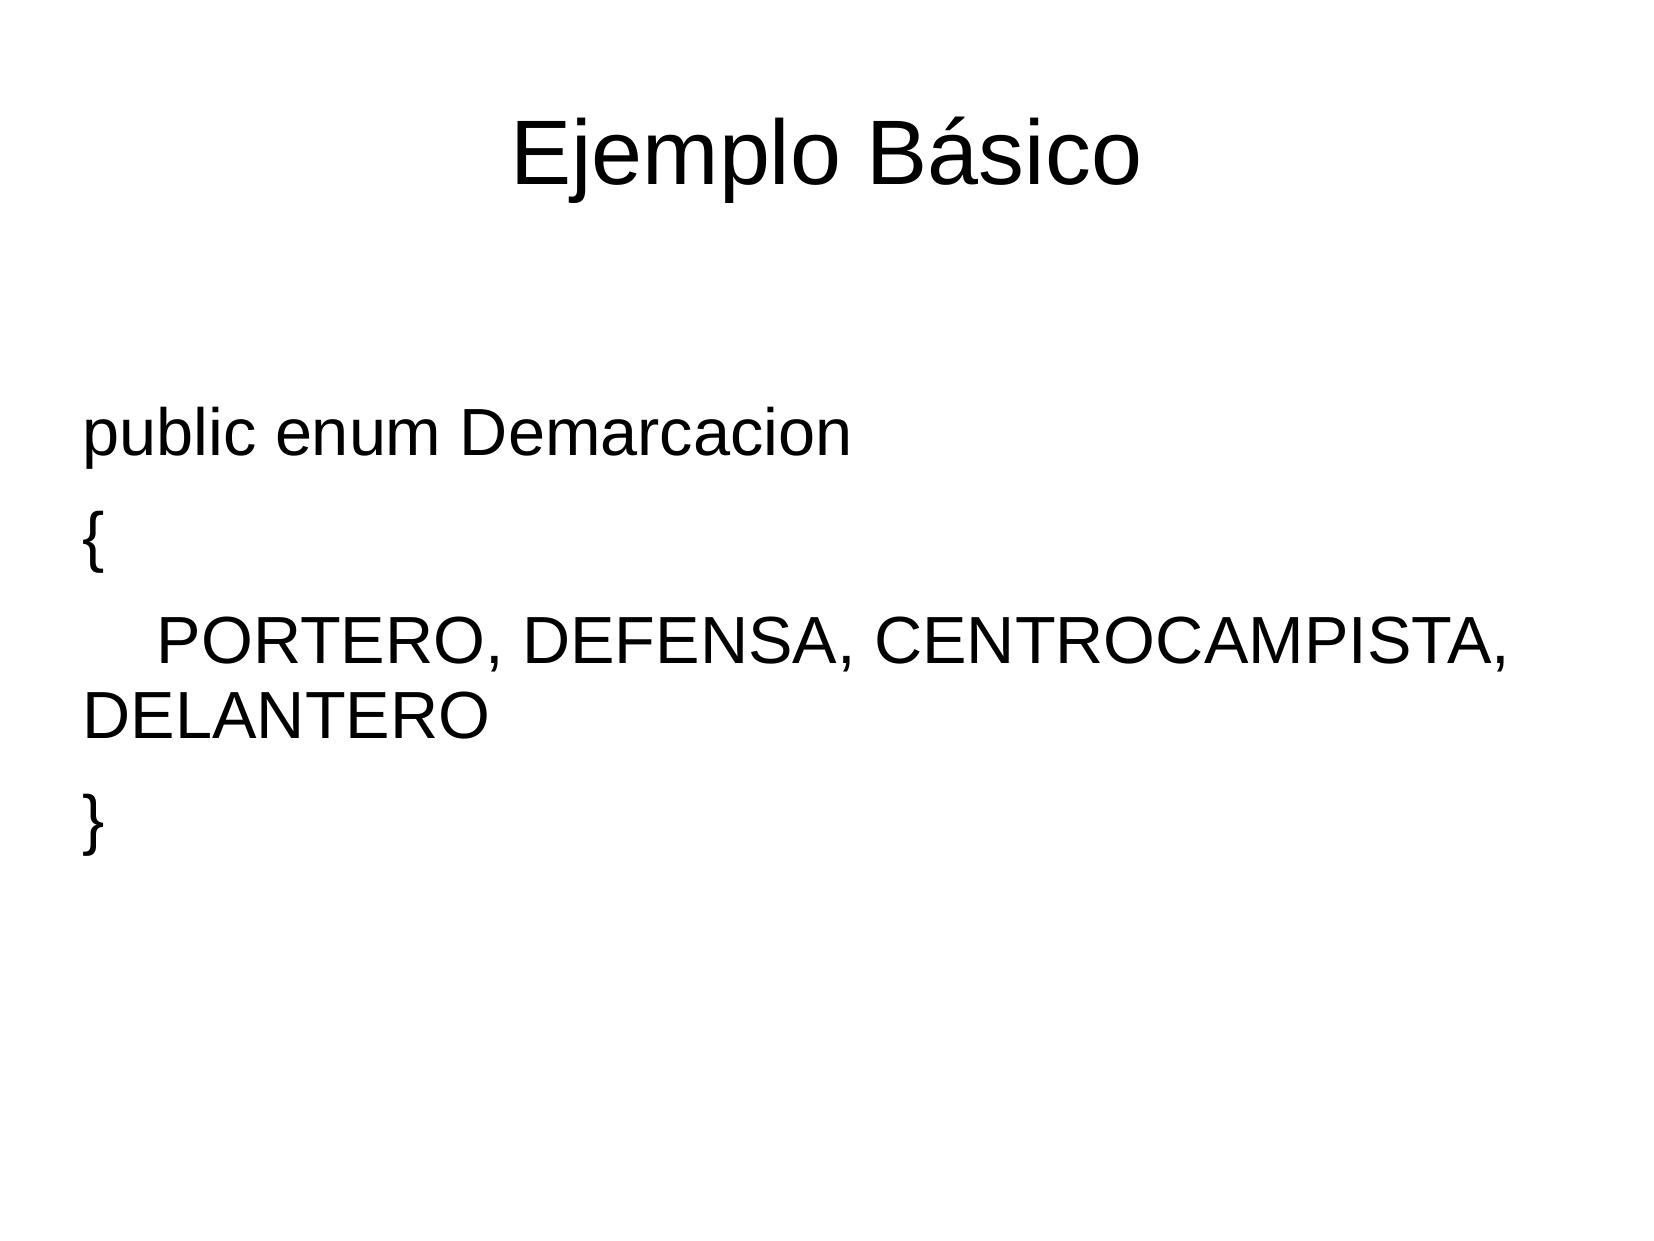

# Ejemplo Básico
public enum Demarcacion
{
 PORTERO, DEFENSA, CENTROCAMPISTA, DELANTERO
}